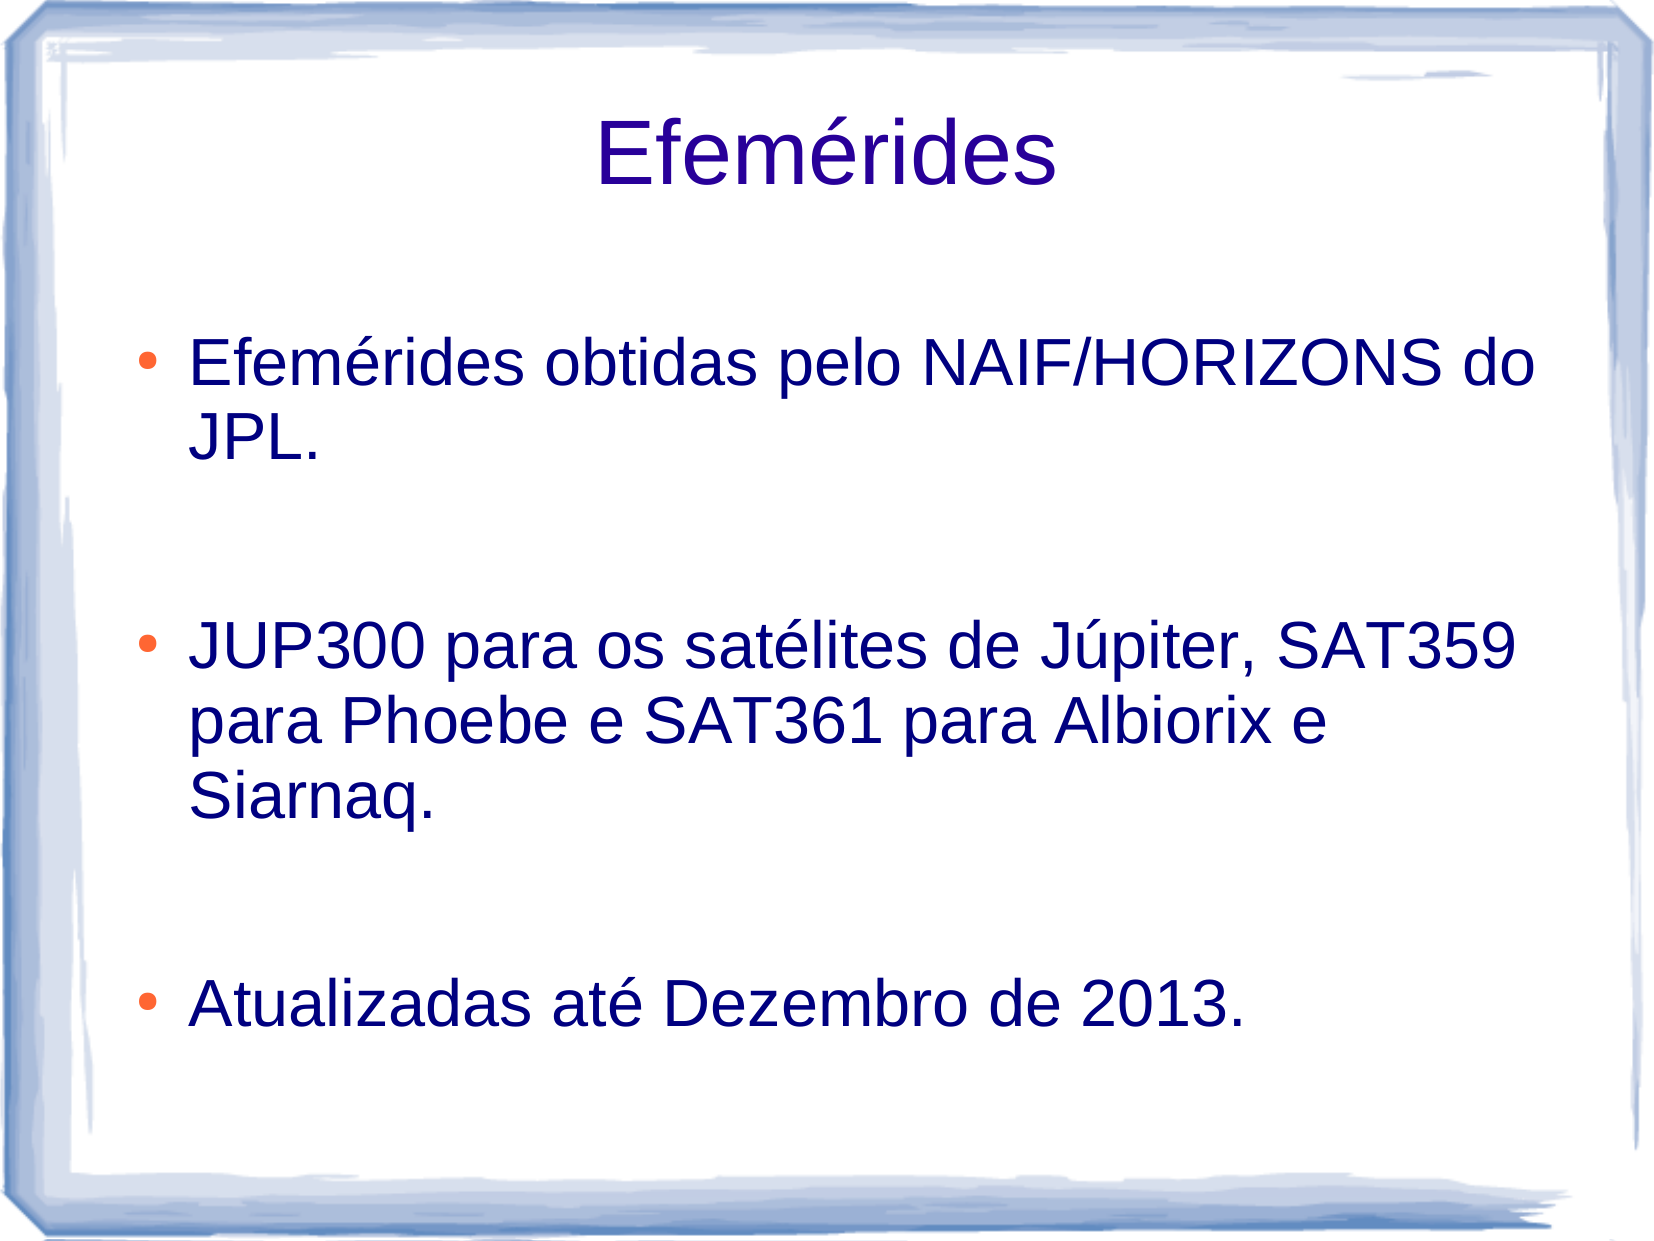

# Efemérides
Efemérides obtidas pelo NAIF/HORIZONS do JPL.
JUP300 para os satélites de Júpiter, SAT359 para Phoebe e SAT361 para Albiorix e Siarnaq.
Atualizadas até Dezembro de 2013.